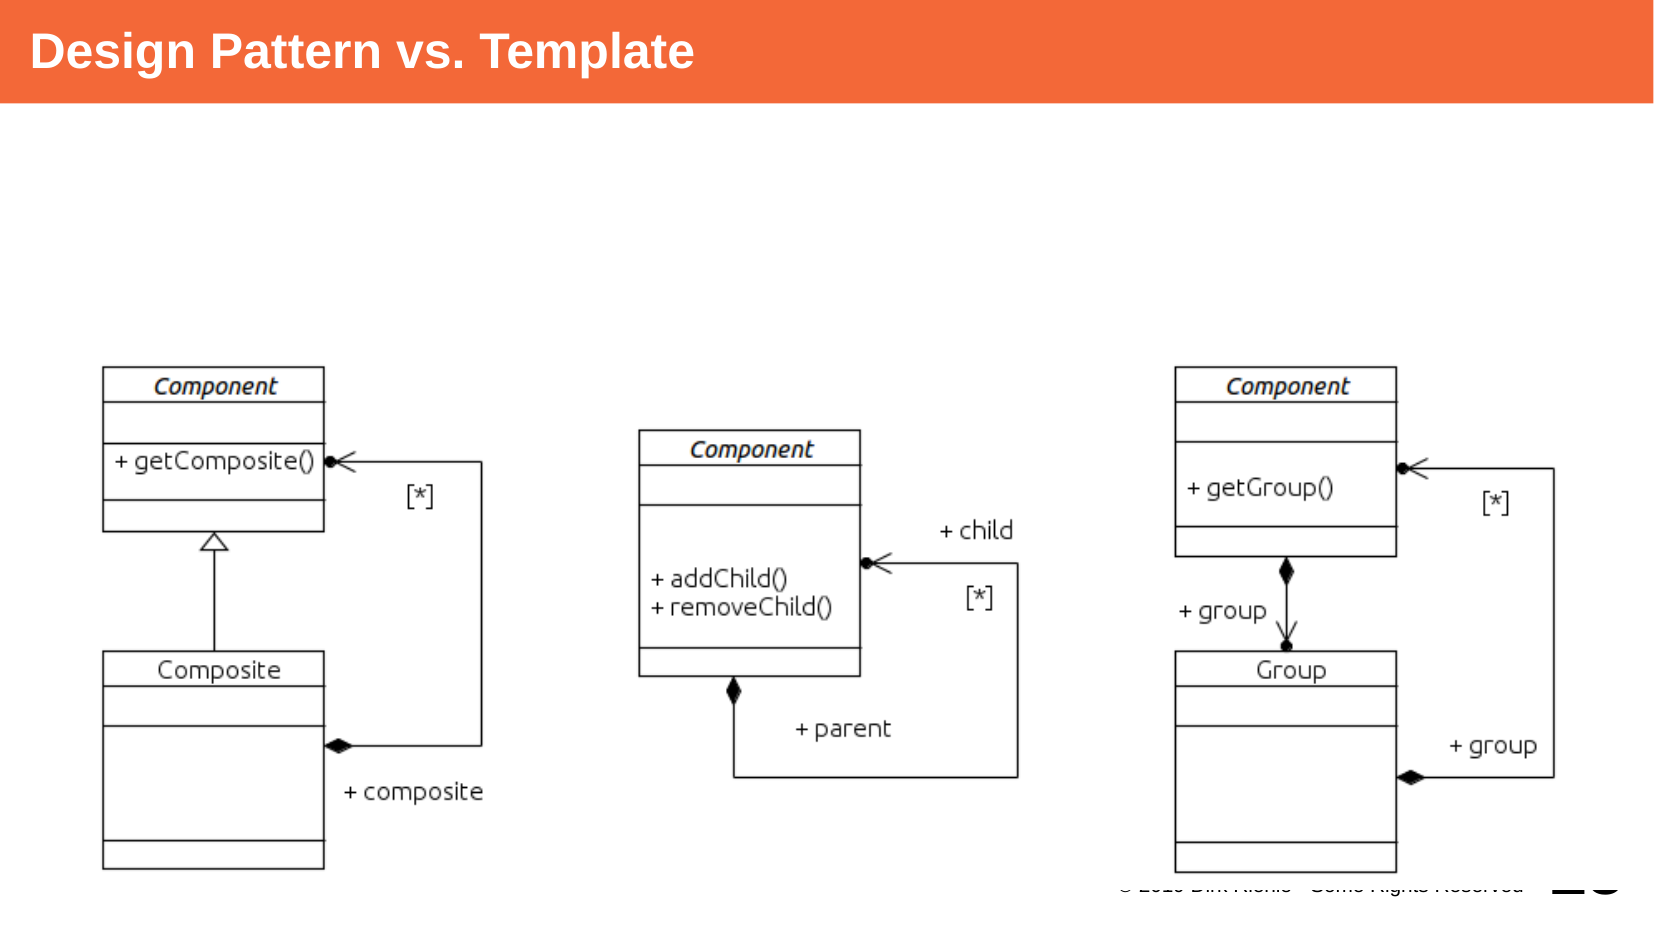

# Design Pattern vs. Template
Advanced Design and Programming
25
© 2019 Dirk Riehle - Some Rights Reserved